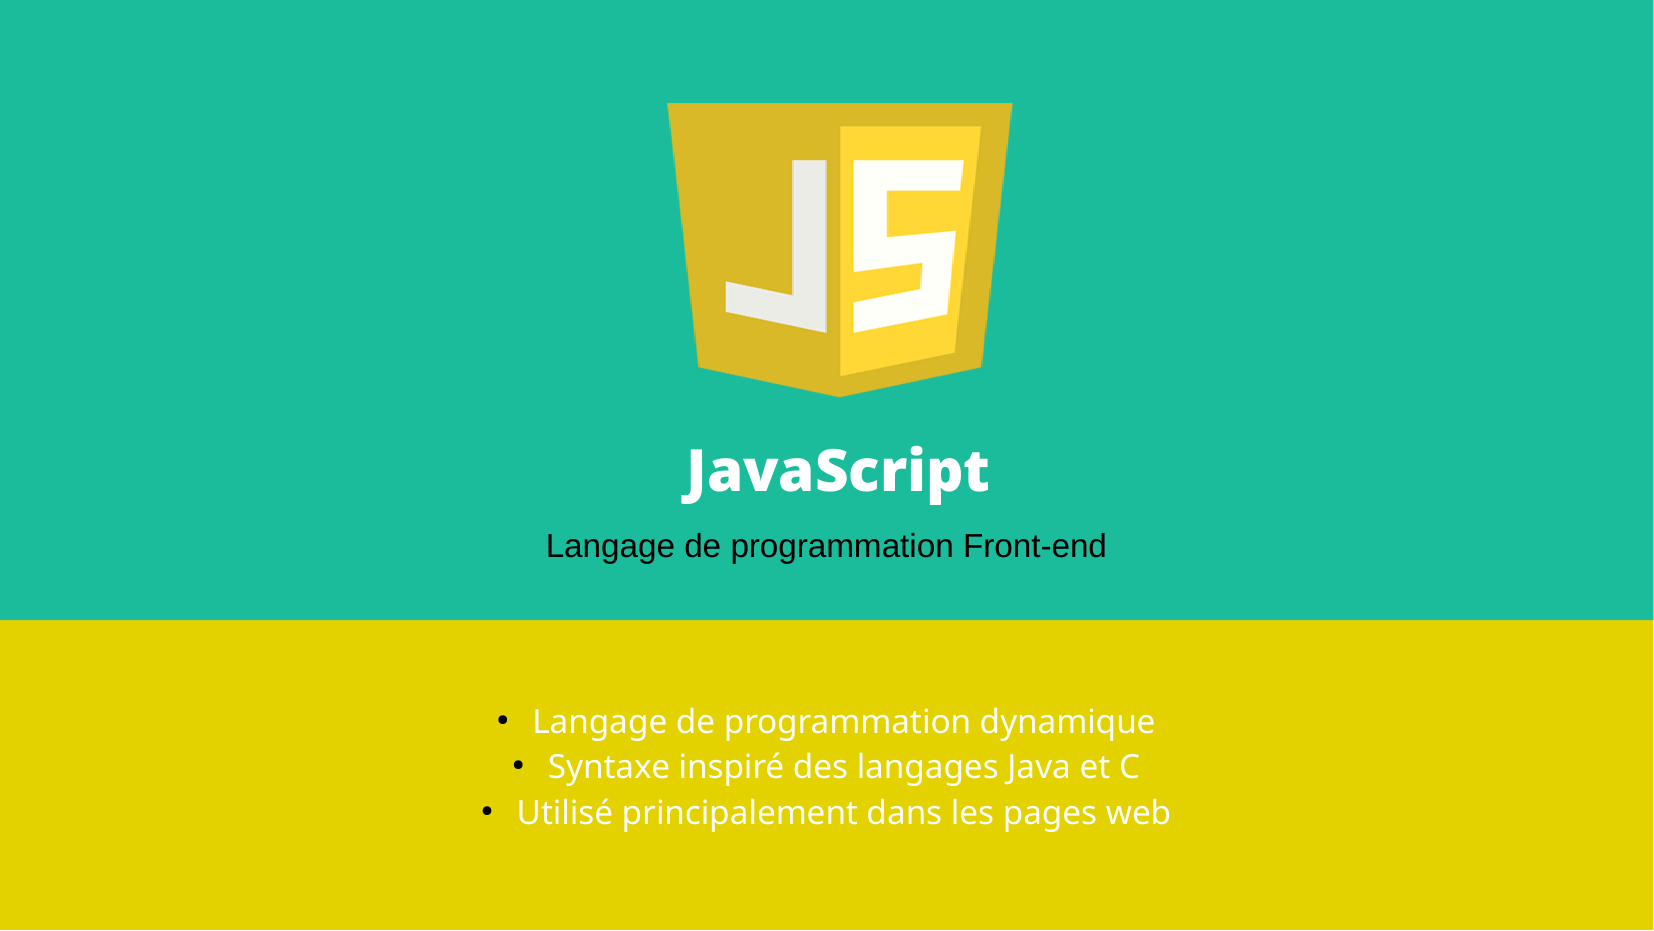

# JavaScript
Langage de programmation Front-end
Langage de programmation dynamique
Syntaxe inspiré des langages Java et C
Utilisé principalement dans les pages web